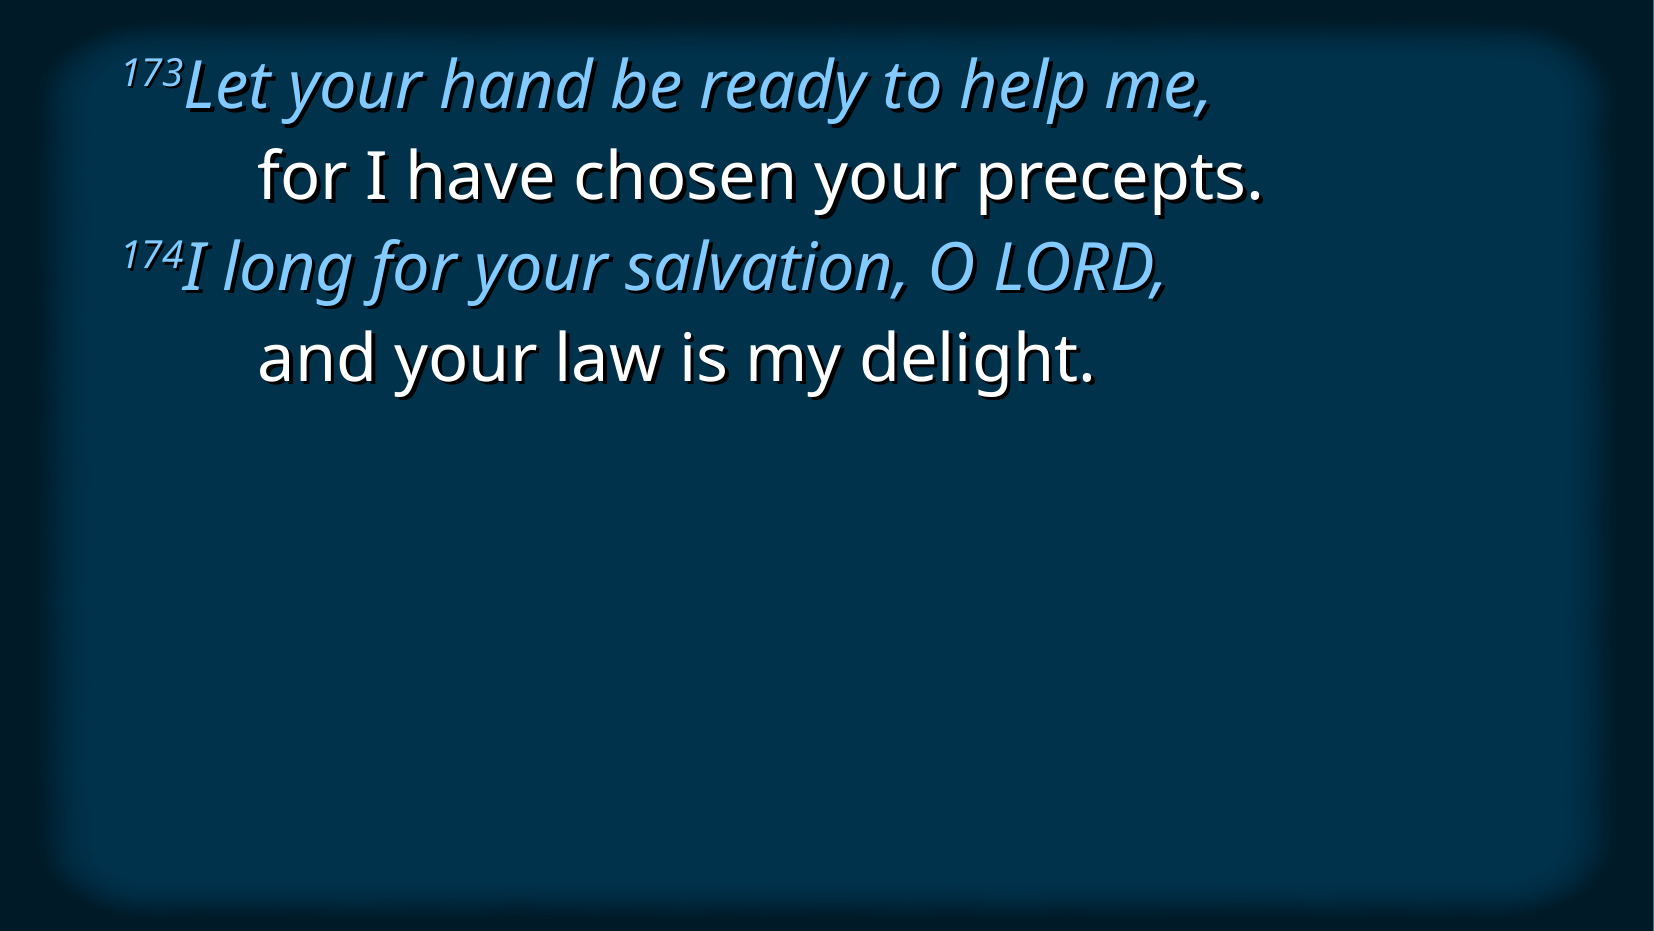

173Let your hand be ready to help me,
 for I have chosen your precepts.
174I long for your salvation, O LORD,
 and your law is my delight.